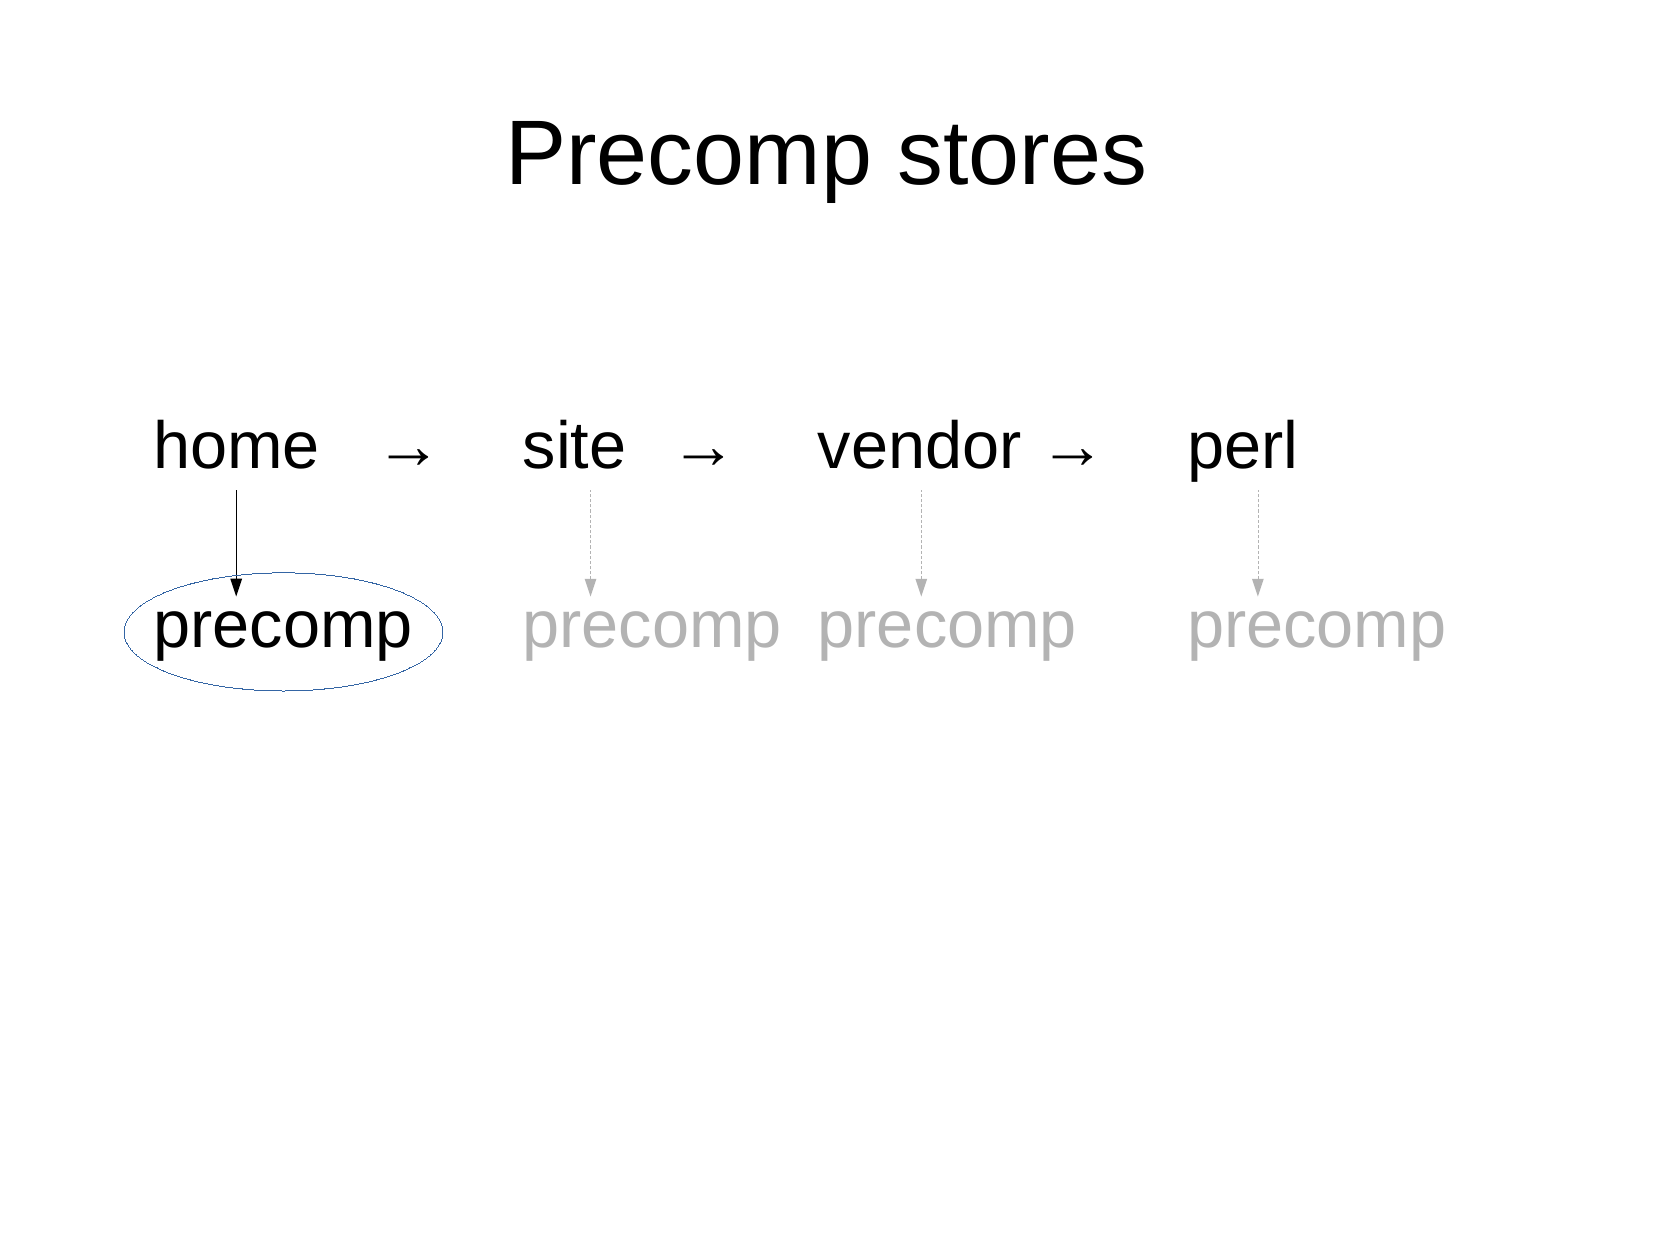

# Precomp stores
home	→		site	→		vendor	→		perl
precomp		precomp 	precomp		precomp